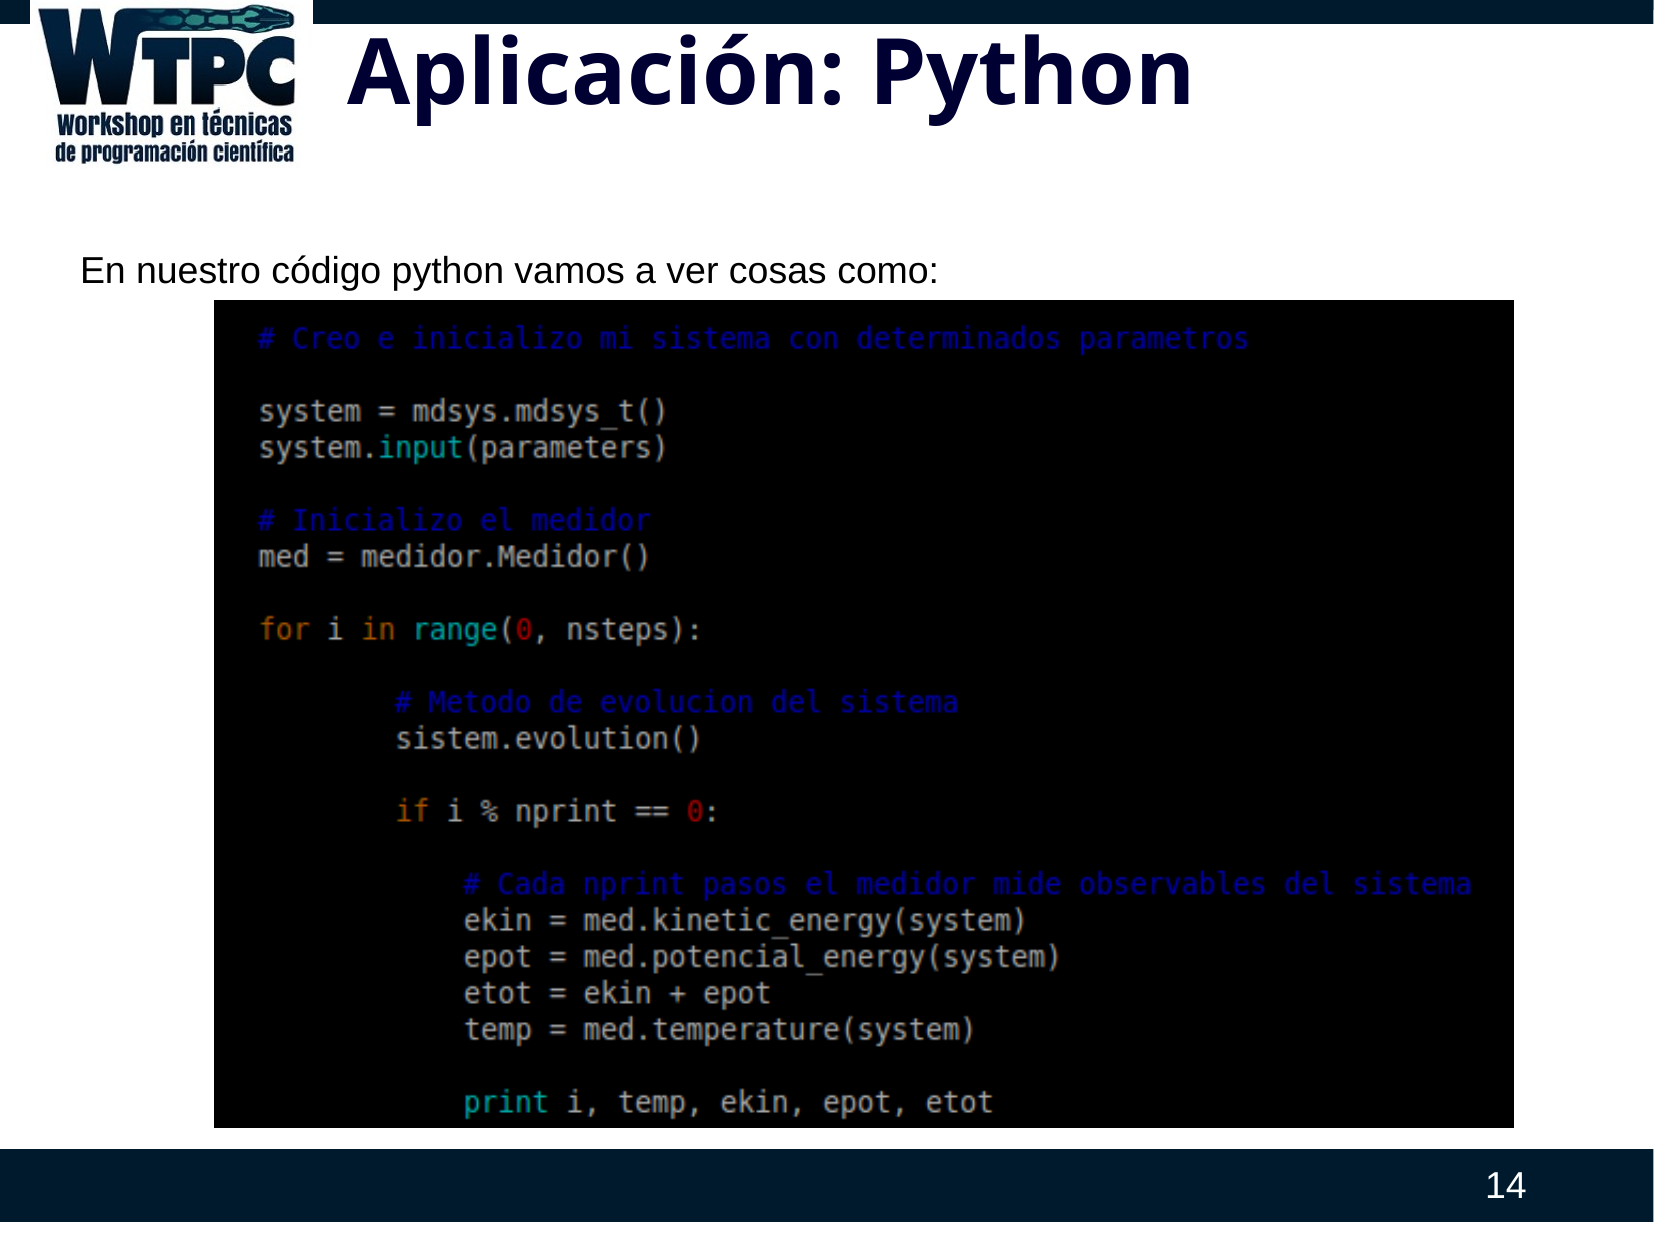

# Aplicación: Python
En nuestro código python vamos a ver cosas como: